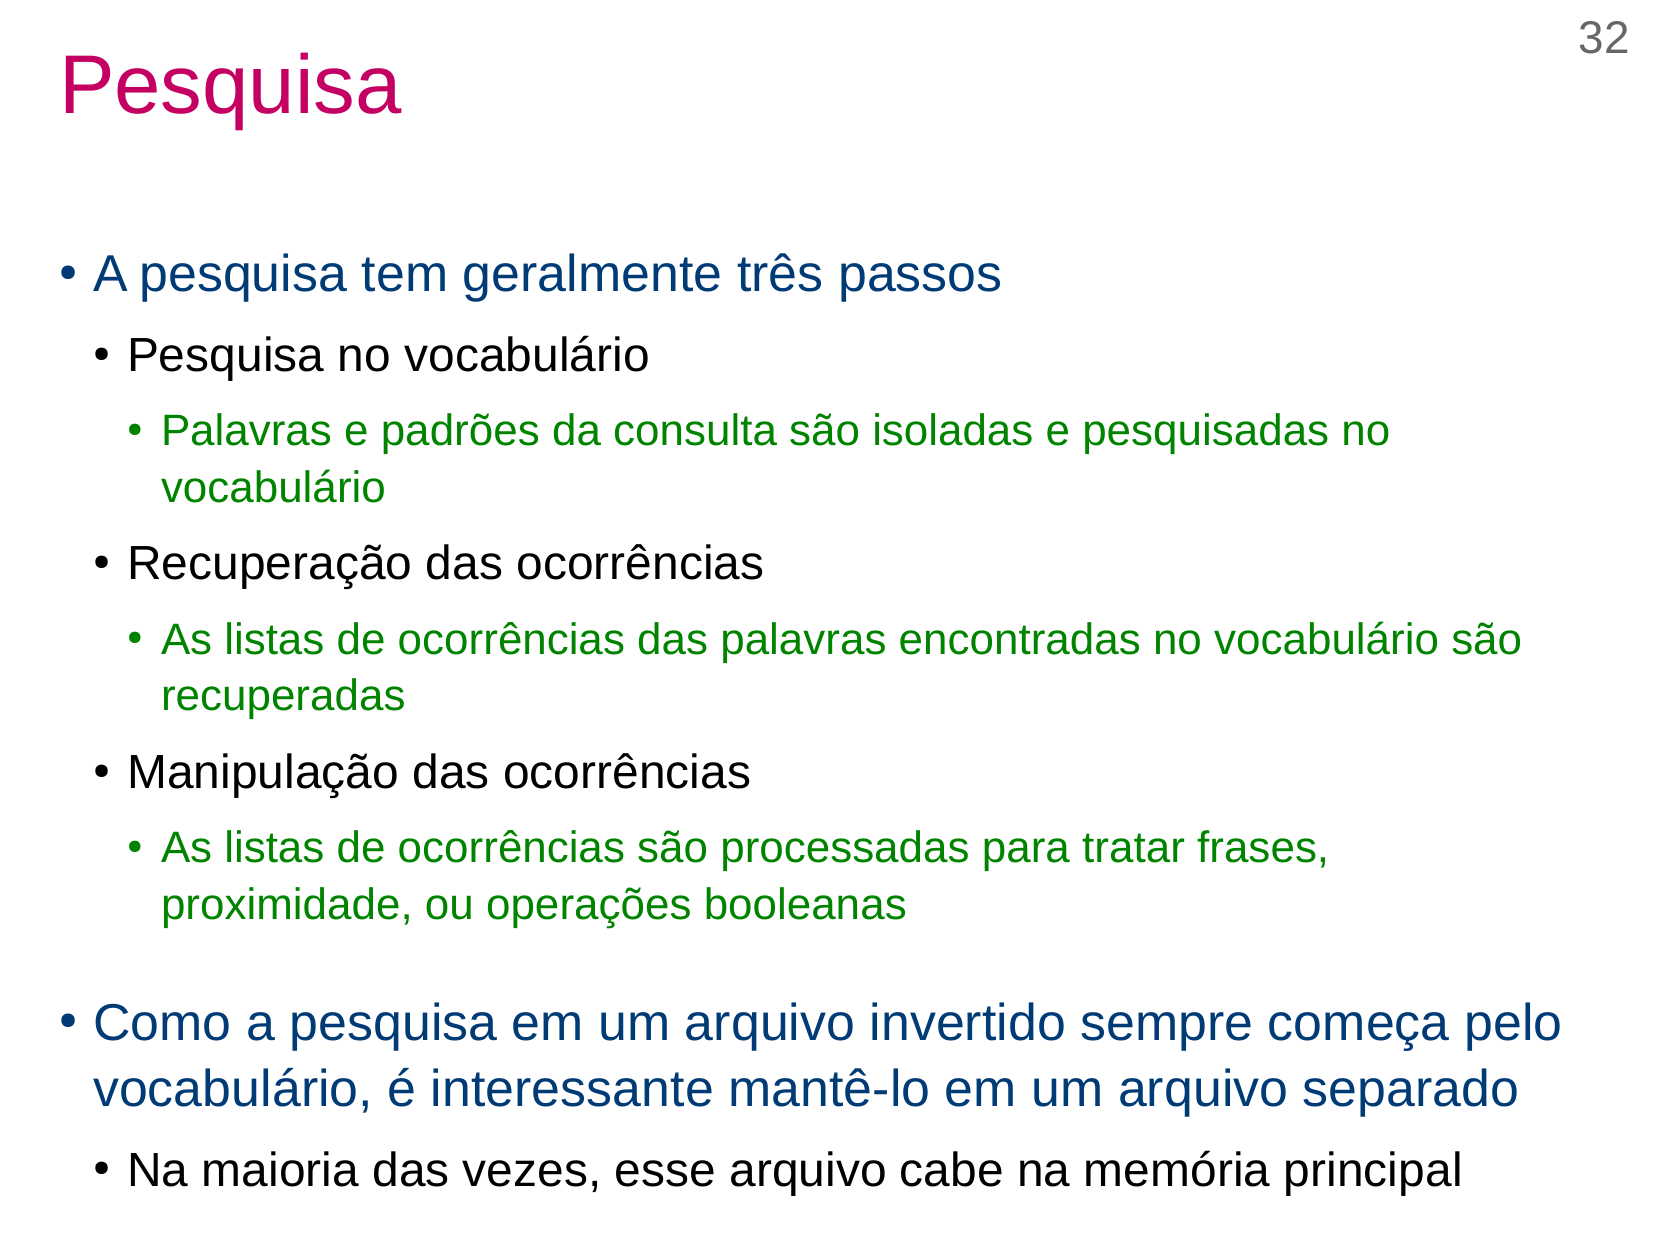

32
# Pesquisa
A pesquisa tem geralmente três passos
Pesquisa no vocabulário
Palavras e padrões da consulta são isoladas e pesquisadas no vocabulário
Recuperação das ocorrências
As listas de ocorrências das palavras encontradas no vocabulário são recuperadas
Manipulação das ocorrências
As listas de ocorrências são processadas para tratar frases, proximidade, ou operações booleanas
Como a pesquisa em um arquivo invertido sempre começa pelo vocabulário, é interessante mantê-lo em um arquivo separado
Na maioria das vezes, esse arquivo cabe na memória principal